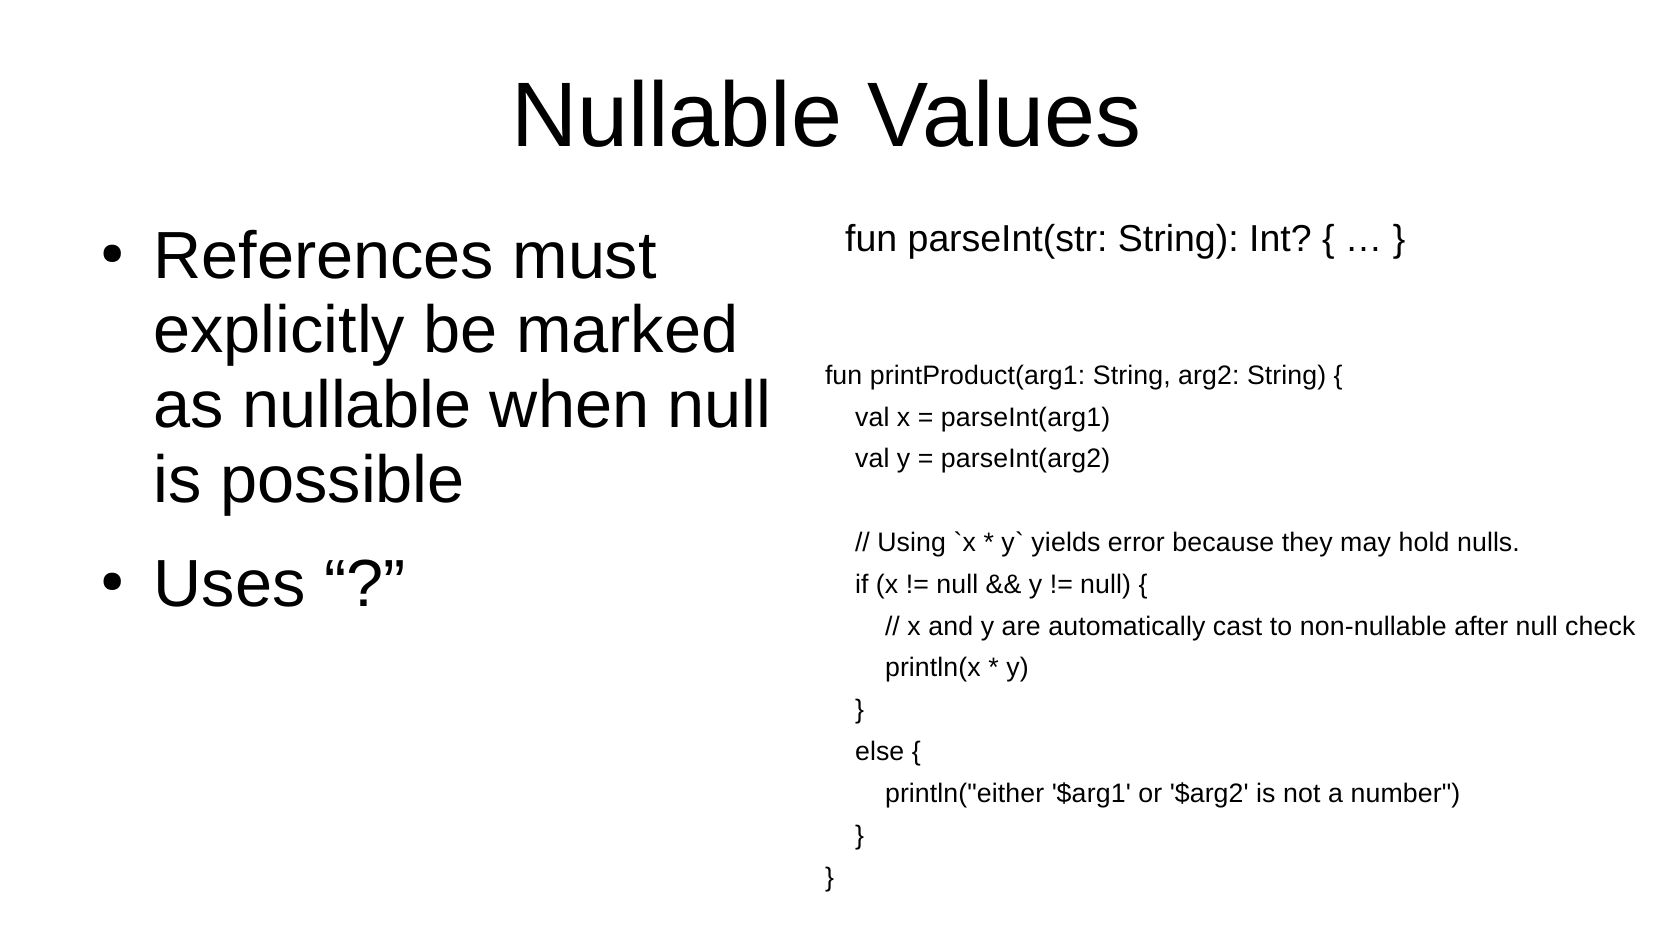

# Nullable Values
References must explicitly be marked as nullable when null is possible
Uses “?”
fun parseInt(str: String): Int? { … }
fun printProduct(arg1: String, arg2: String) {
 val x = parseInt(arg1)
 val y = parseInt(arg2)
 // Using `x * y` yields error because they may hold nulls.
 if (x != null && y != null) {
 // x and y are automatically cast to non-nullable after null check
 println(x * y)
 }
 else {
 println("either '$arg1' or '$arg2' is not a number")
 }
}